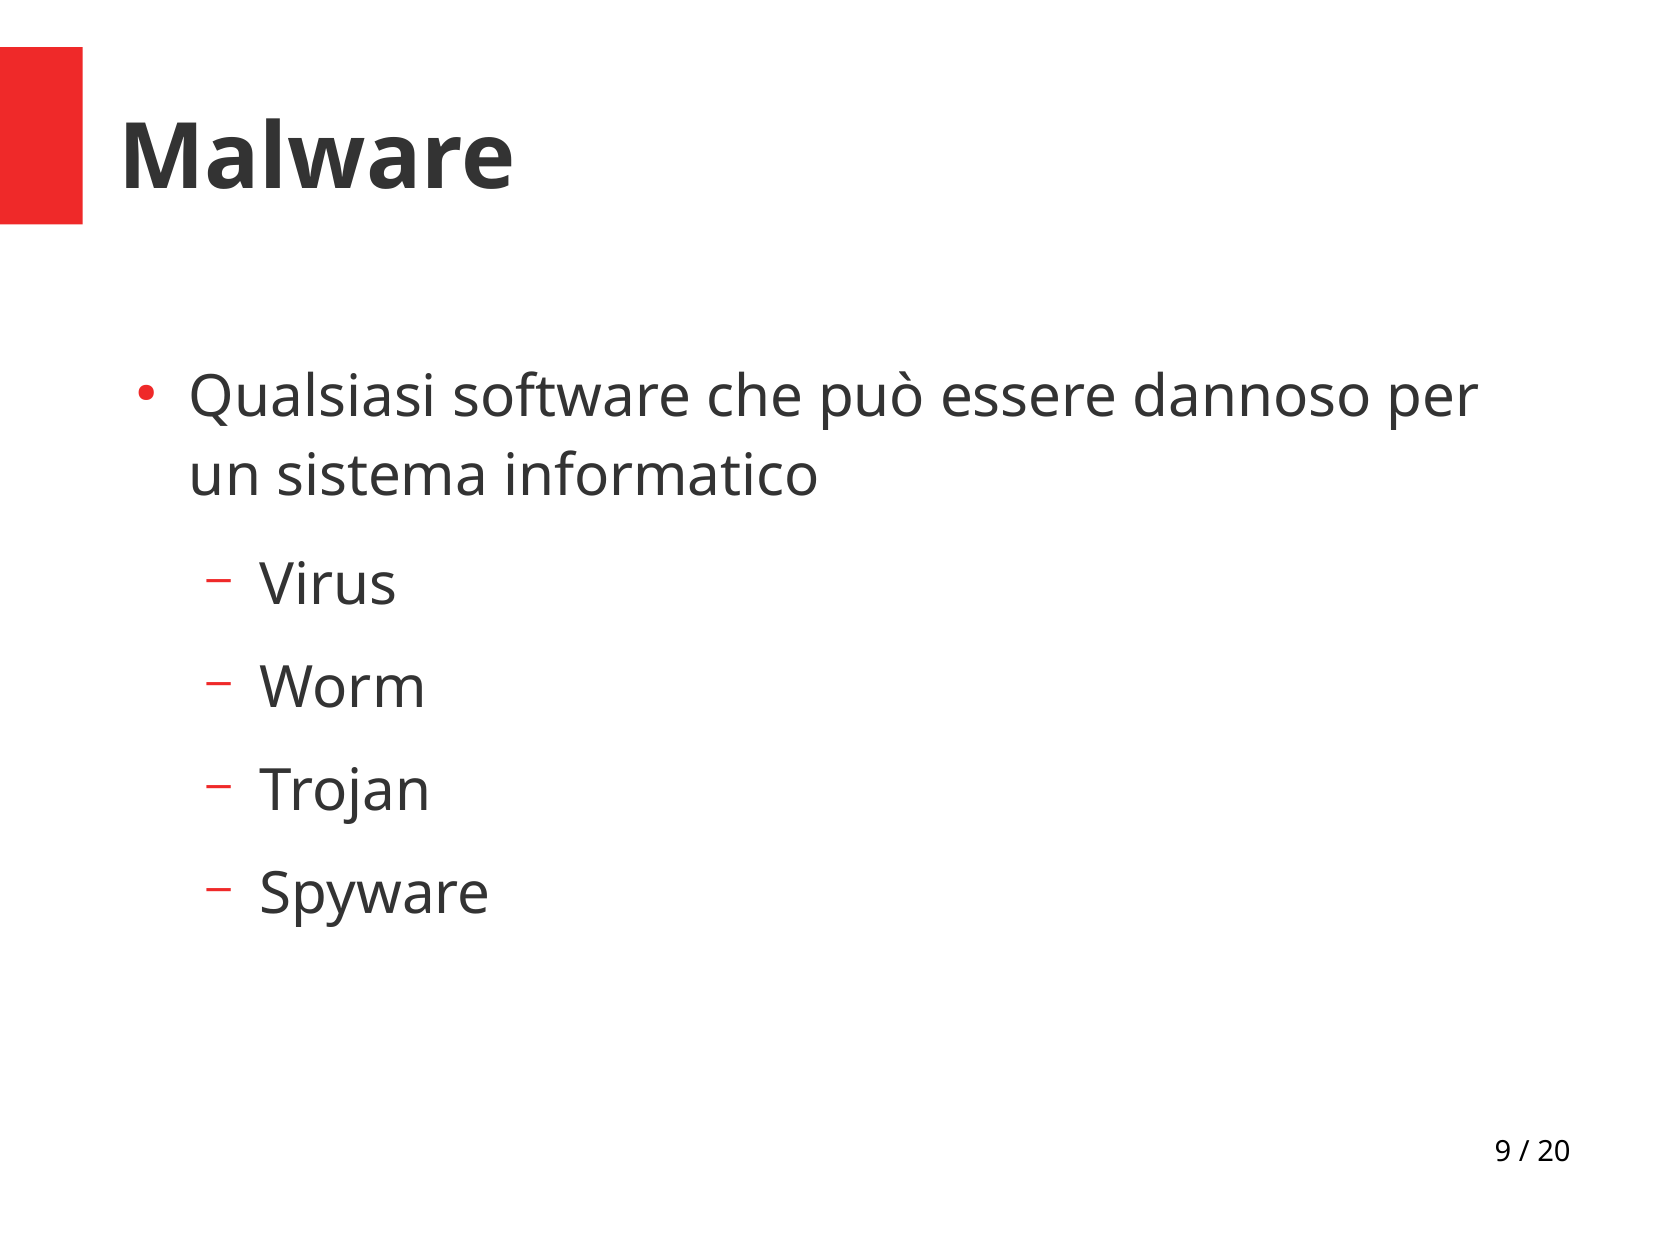

# Malware
Qualsiasi software che può essere dannoso per un sistema informatico
Virus
Worm
Trojan
Spyware
9